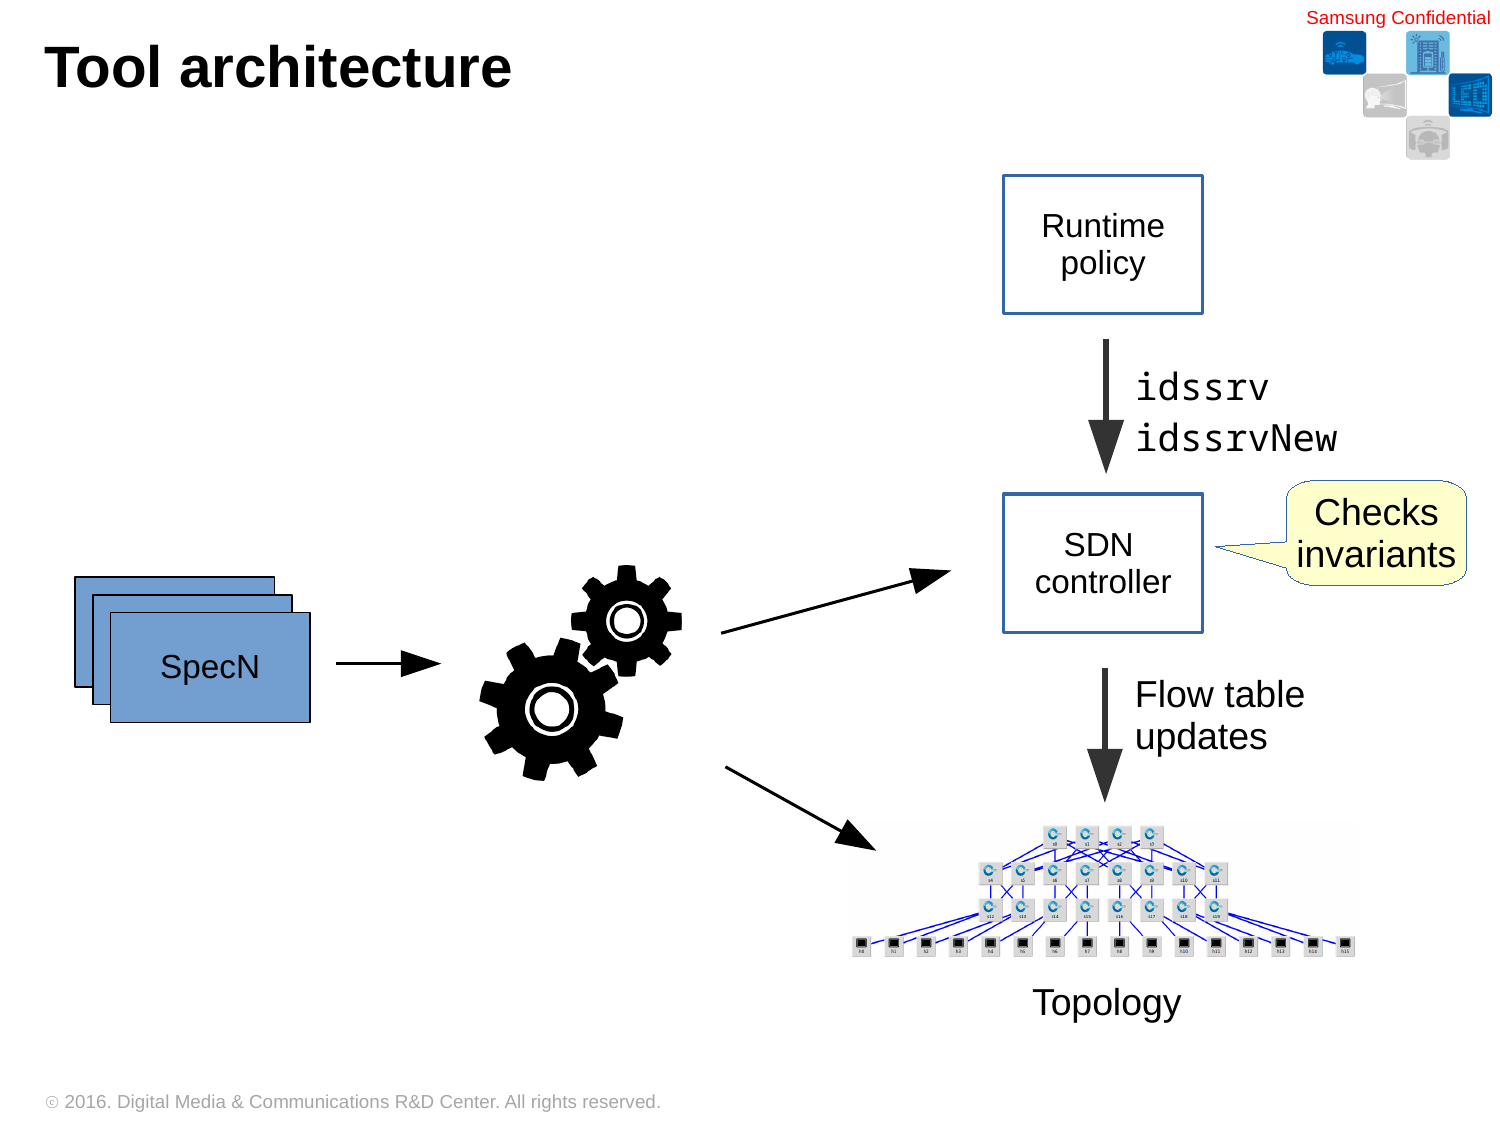

# Tool architecture
Runtime
policy
idssrv
idssrvNew
Checks
invariants
SDN controller
SpecN
SpecN
SpecN
Flow table
updates
Topology